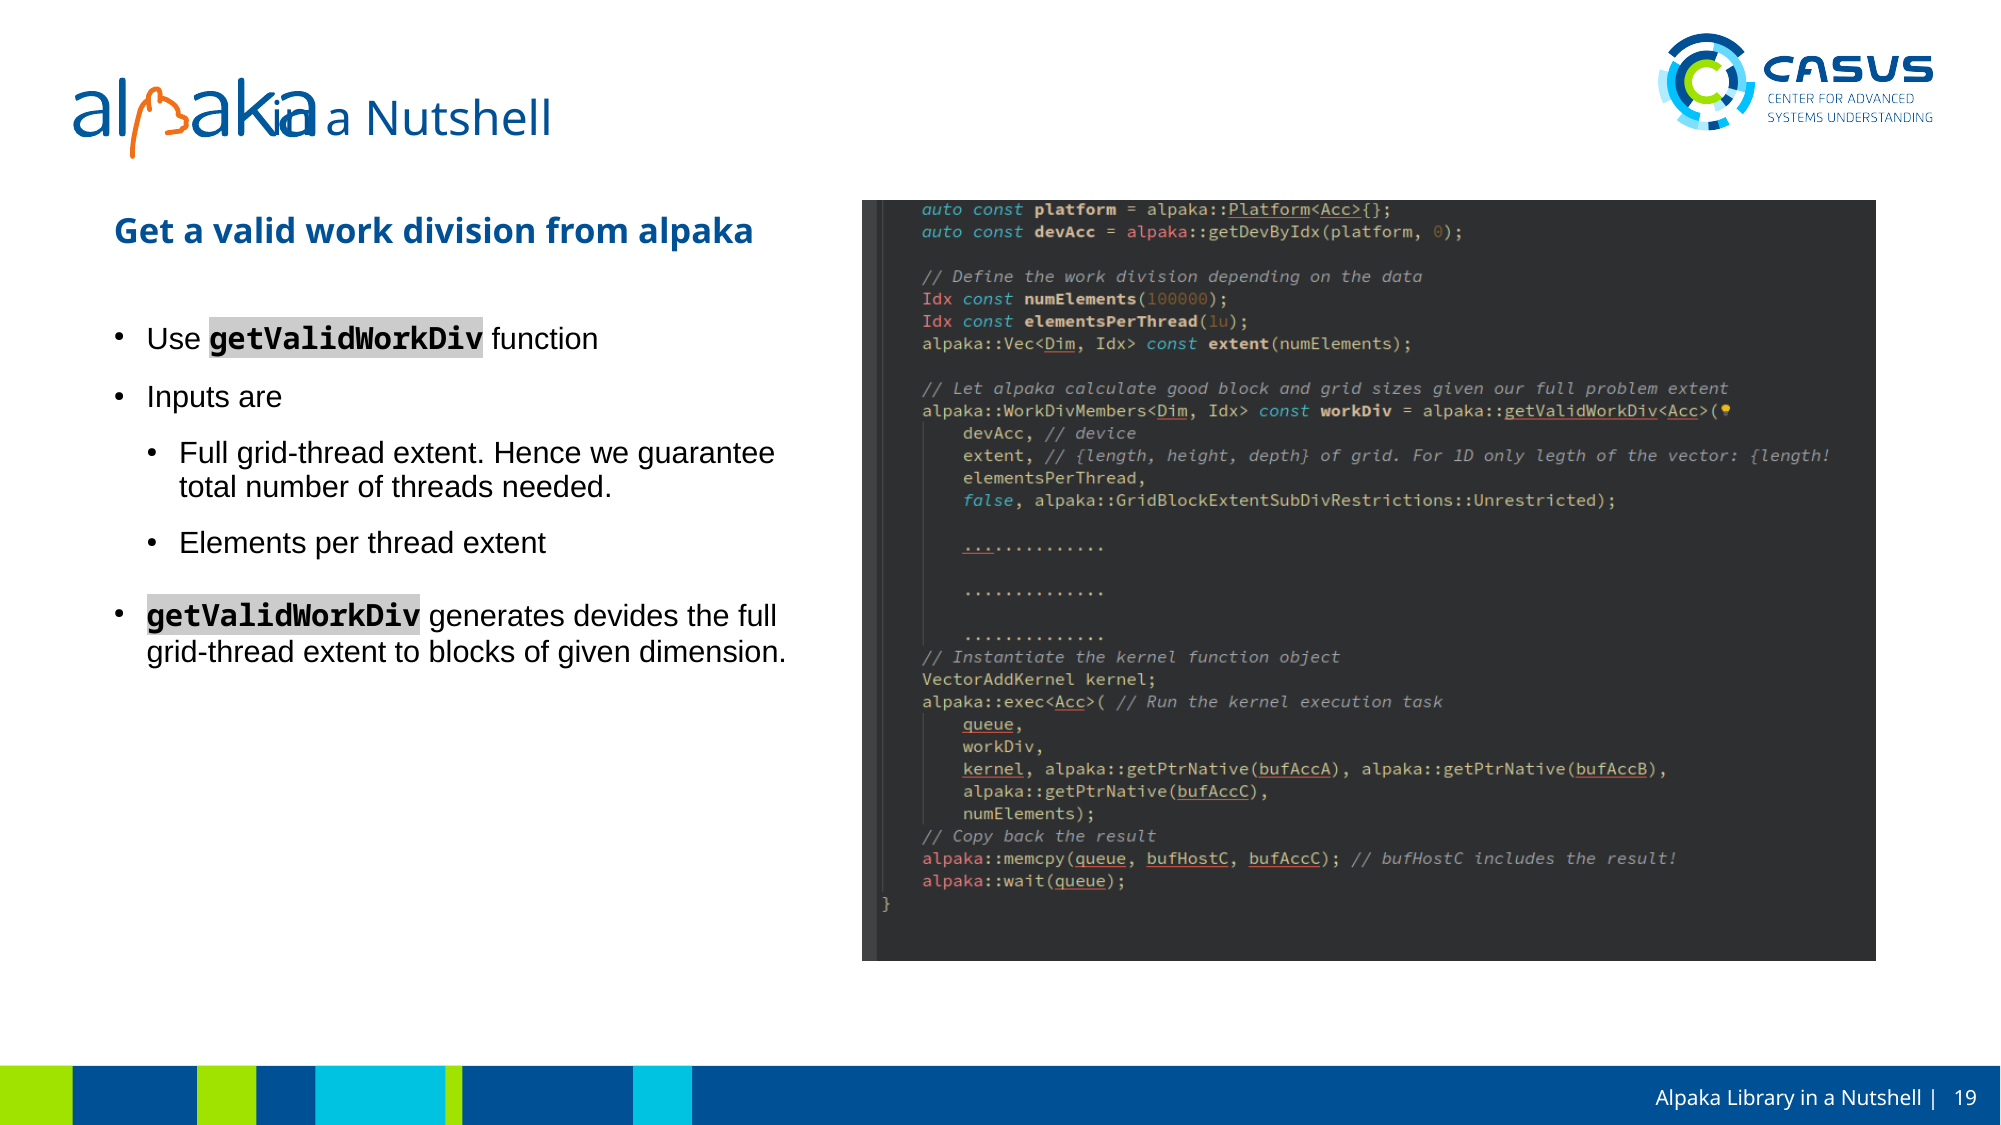

#
 in a Nutshell
Get a valid work division from alpaka
Use getValidWorkDiv function
Inputs are
Full grid-thread extent. Hence we guarantee total number of threads needed.
Elements per thread extent
getValidWorkDiv generates devides the full grid-thread extent to blocks of given dimension.
Alpaka Library in a Nutshell
19